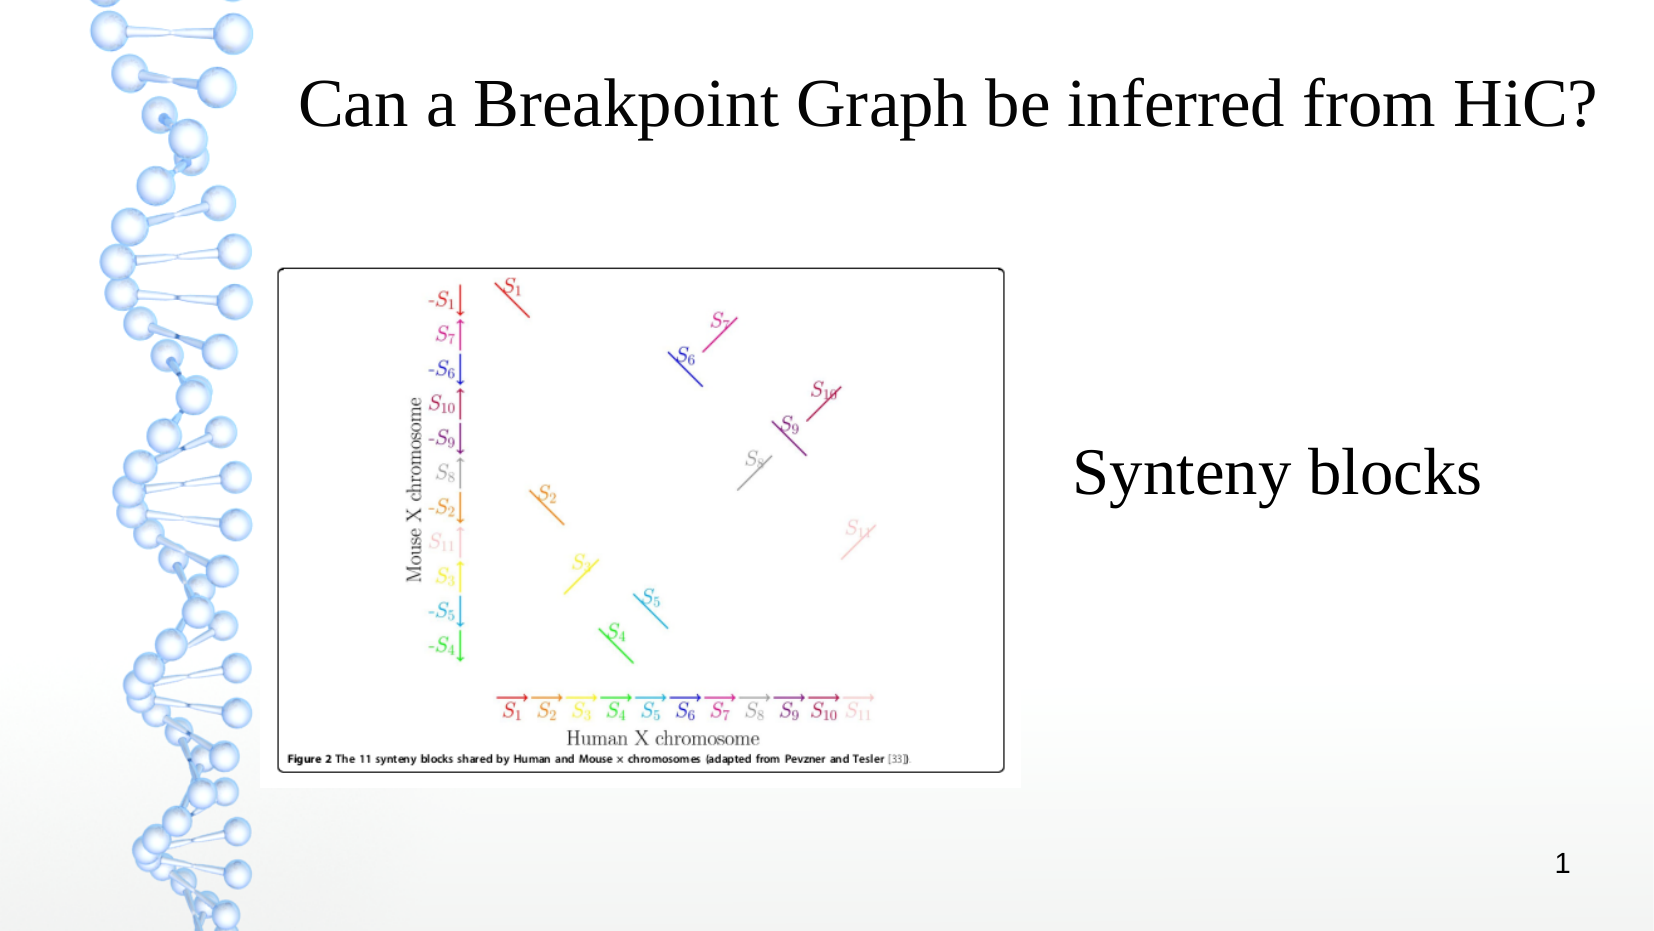

# Can a Breakpoint Graph be inferred from HiC?
Synteny blocks
1